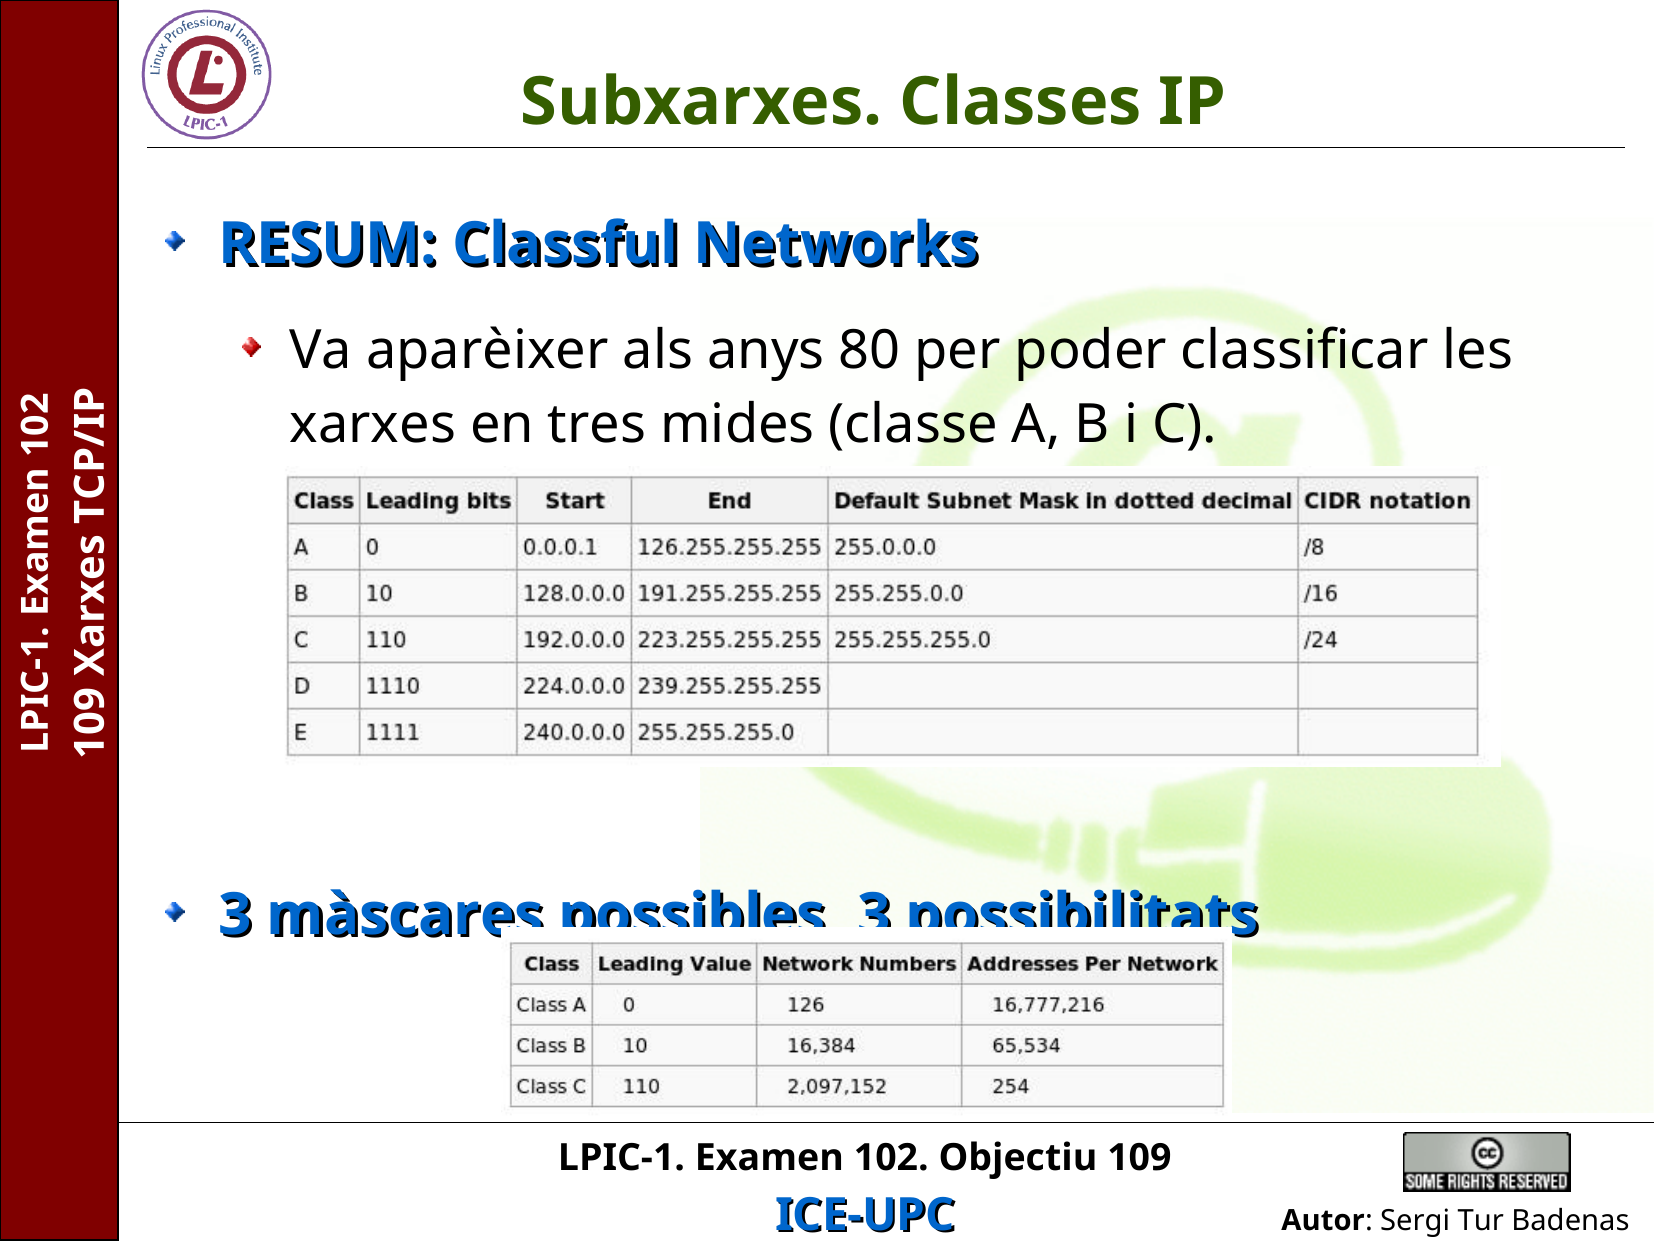

# Subxarxes. Classes IP
RESUM: Classful Networks
Va aparèixer als anys 80 per poder classificar les xarxes en tres mides (classe A, B i C).
3 màscares possibles, 3 possibilitats